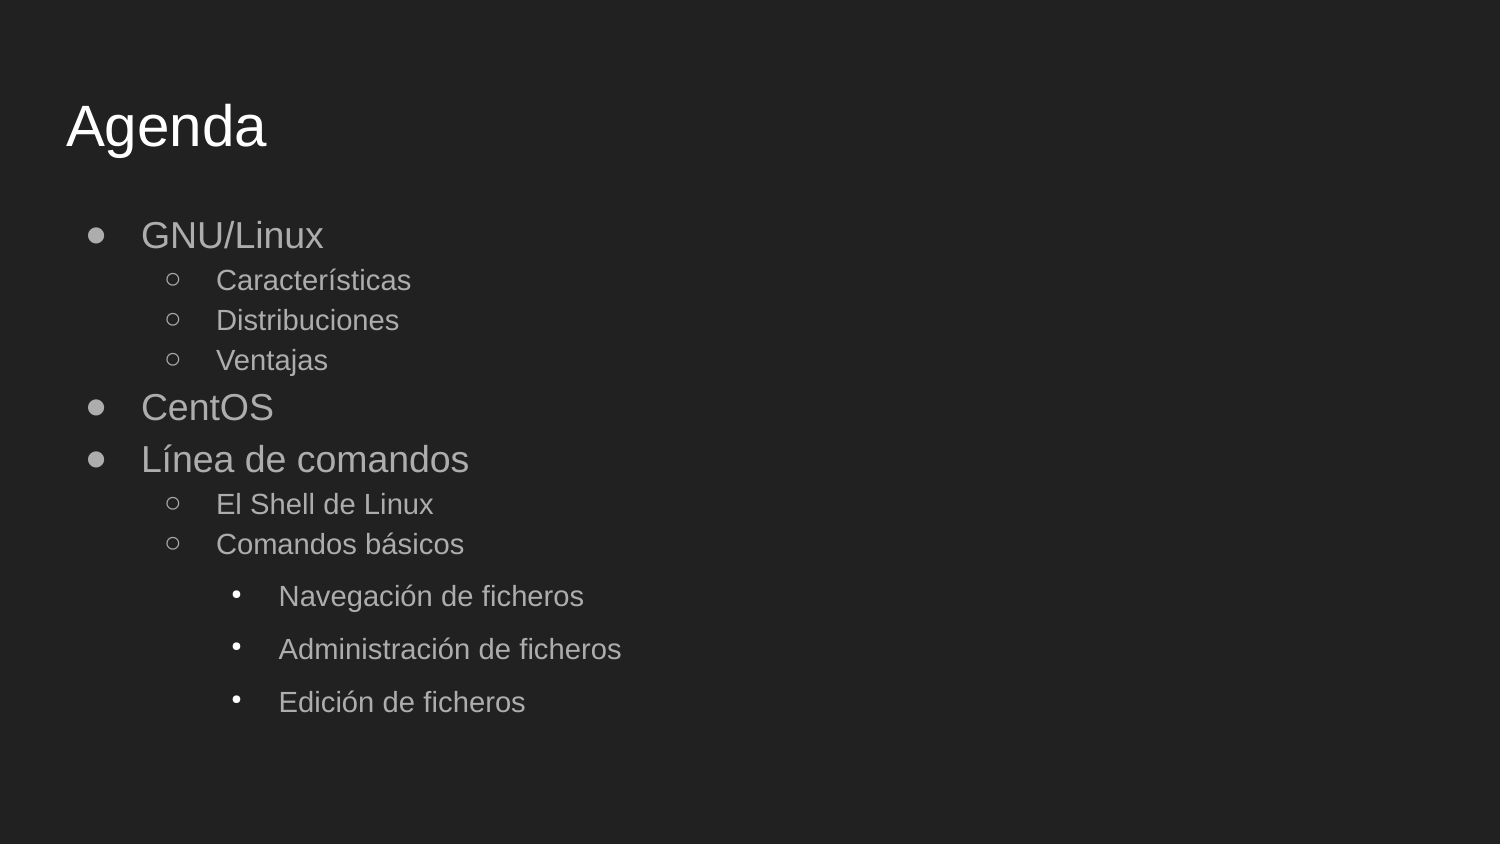

# Agenda
GNU/Linux
Características
Distribuciones
Ventajas
CentOS
Línea de comandos
El Shell de Linux
Comandos básicos
Navegación de ficheros
Administración de ficheros
Edición de ficheros